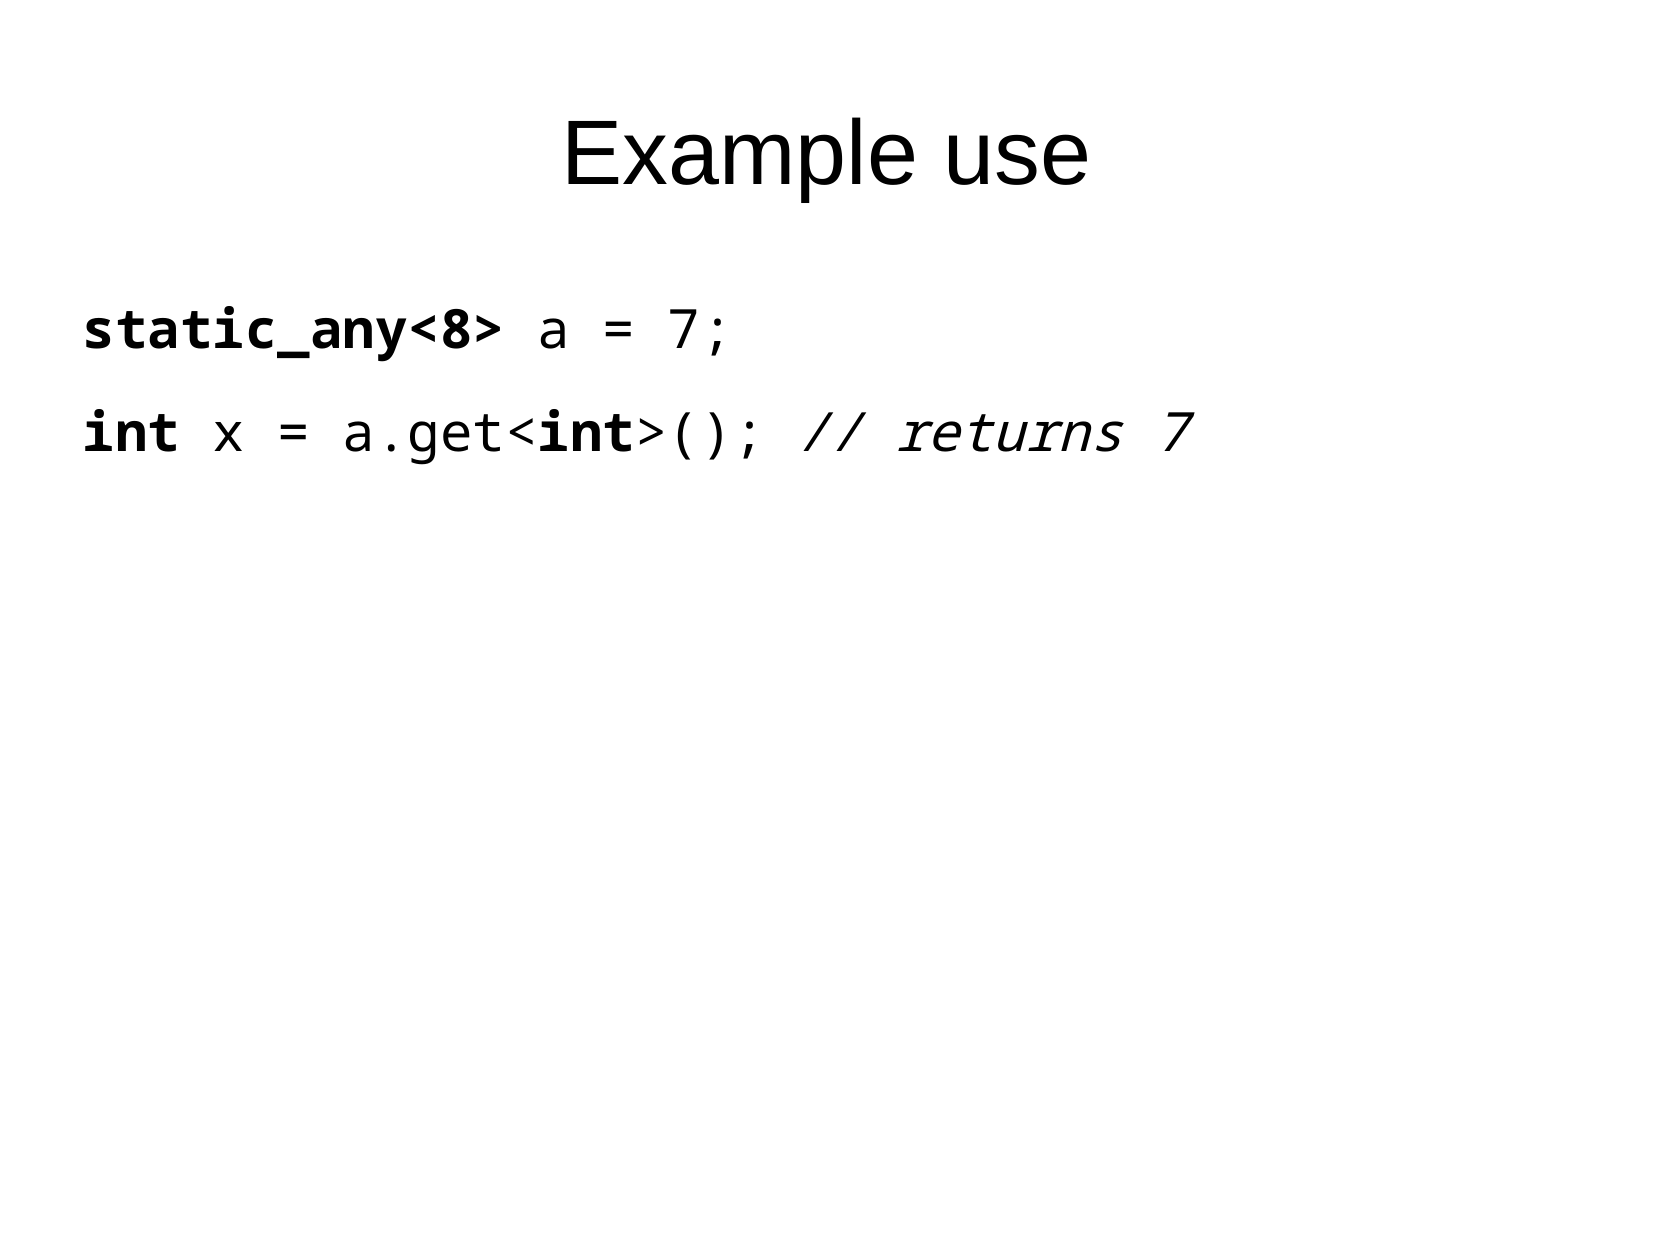

# Example use
static_any<8> a = 7;
int x = a.get<int>(); // returns 7